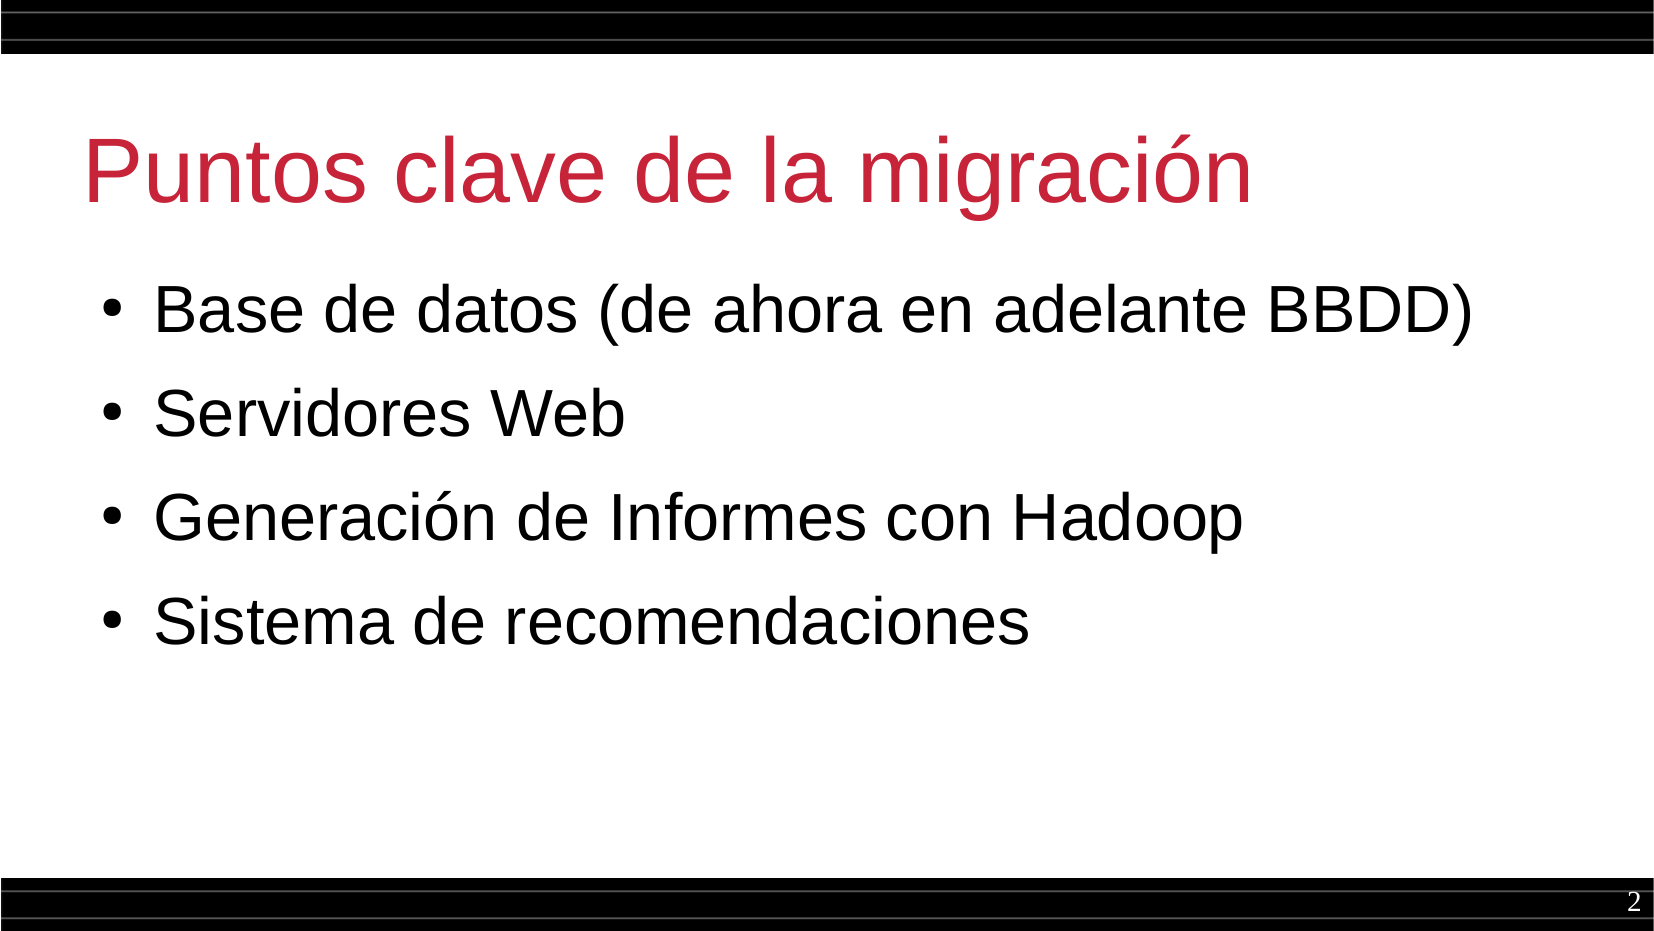

# Puntos clave de la migración
Base de datos (de ahora en adelante BBDD)
Servidores Web
Generación de Informes con Hadoop
Sistema de recomendaciones